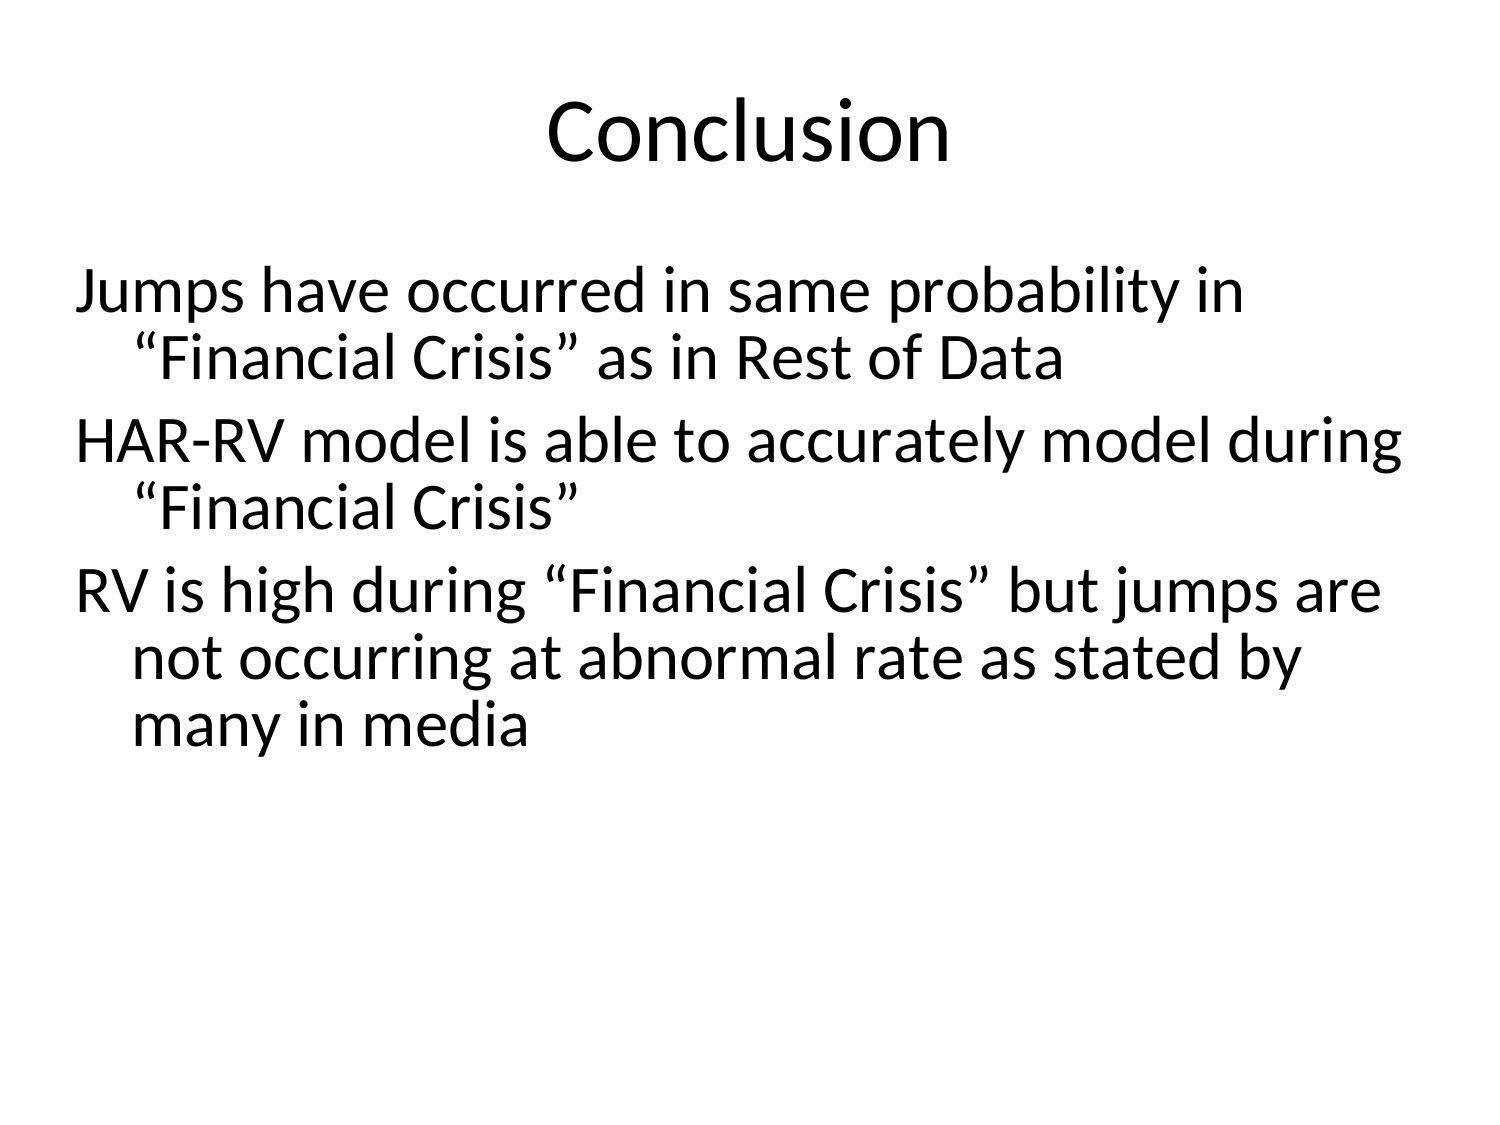

# Conclusion
Jumps have occurred in same probability in “Financial Crisis” as in Rest of Data
HAR-RV model is able to accurately model during “Financial Crisis”
RV is high during “Financial Crisis” but jumps are not occurring at abnormal rate as stated by many in media